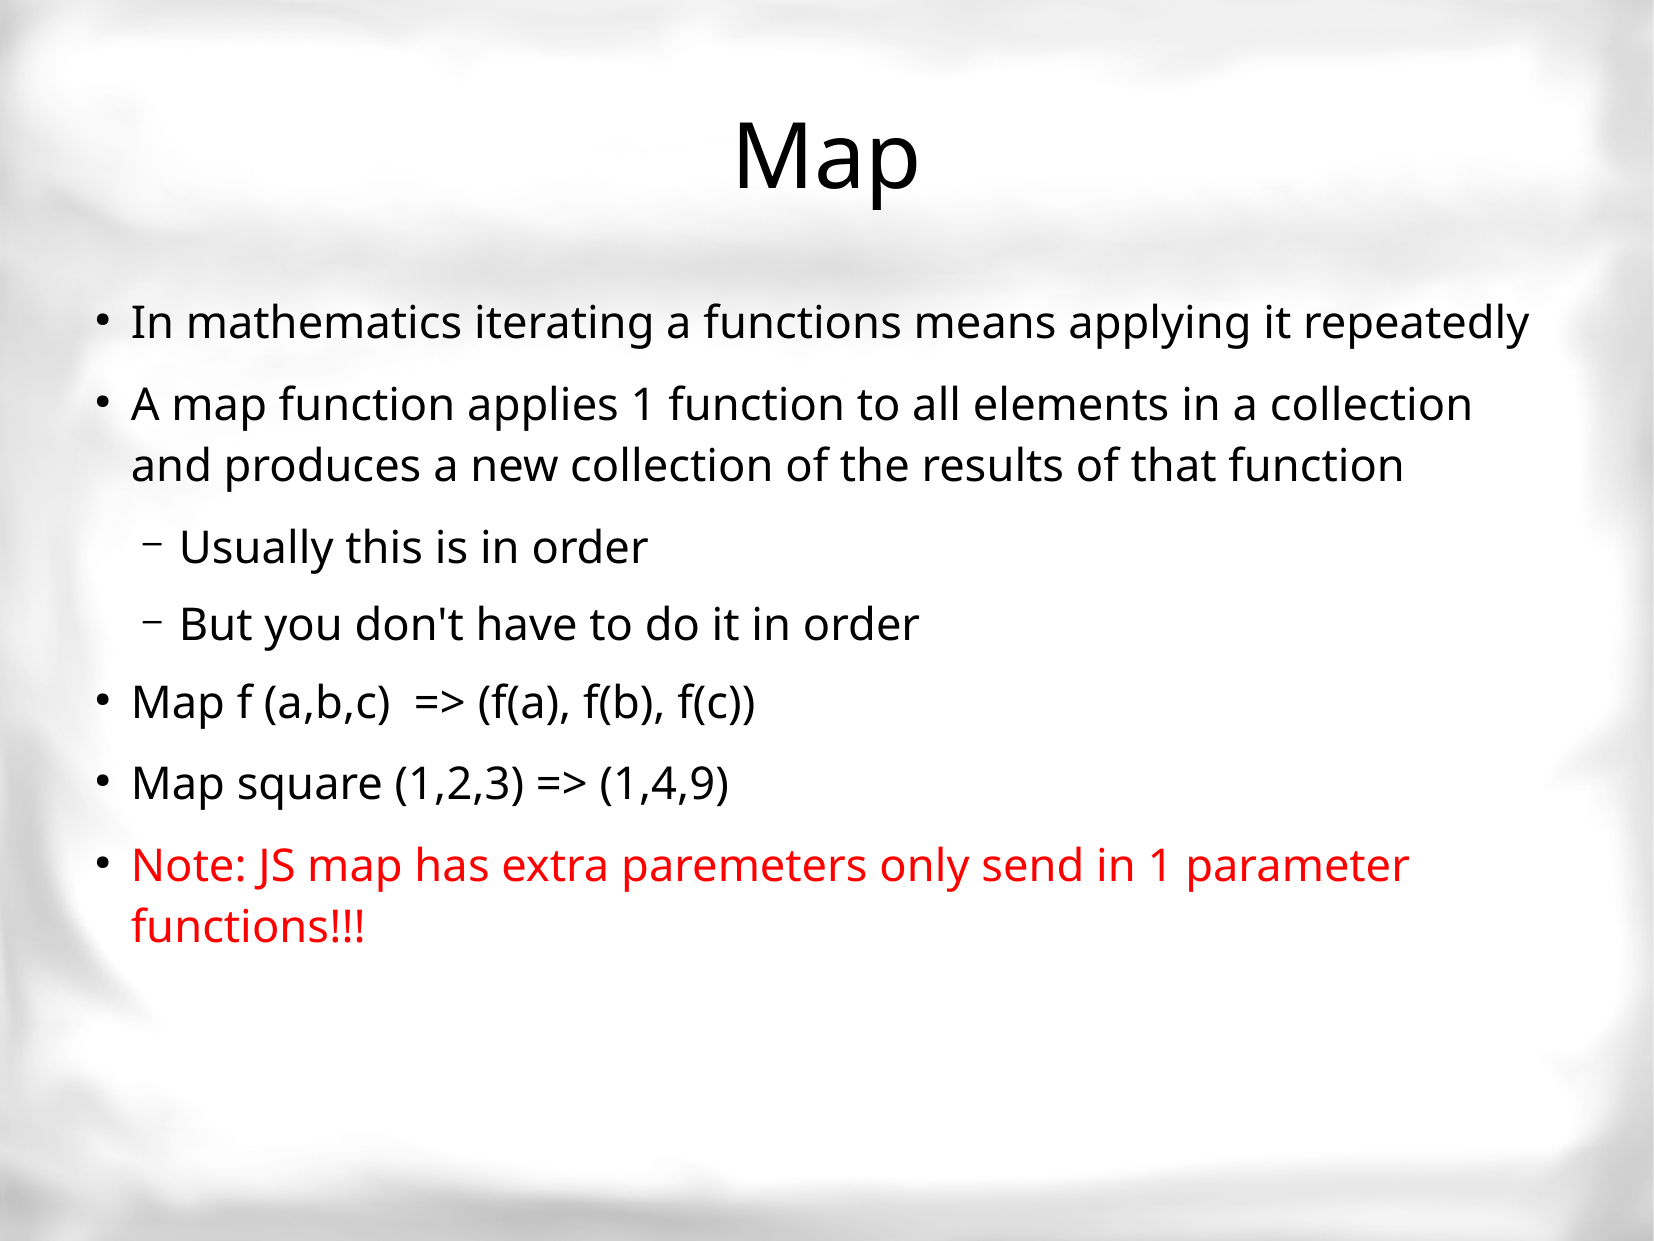

# Map
In mathematics iterating a functions means applying it repeatedly
A map function applies 1 function to all elements in a collection and produces a new collection of the results of that function
Usually this is in order
But you don't have to do it in order
Map f (a,b,c) => (f(a), f(b), f(c))
Map square (1,2,3) => (1,4,9)
Note: JS map has extra paremeters only send in 1 parameter functions!!!